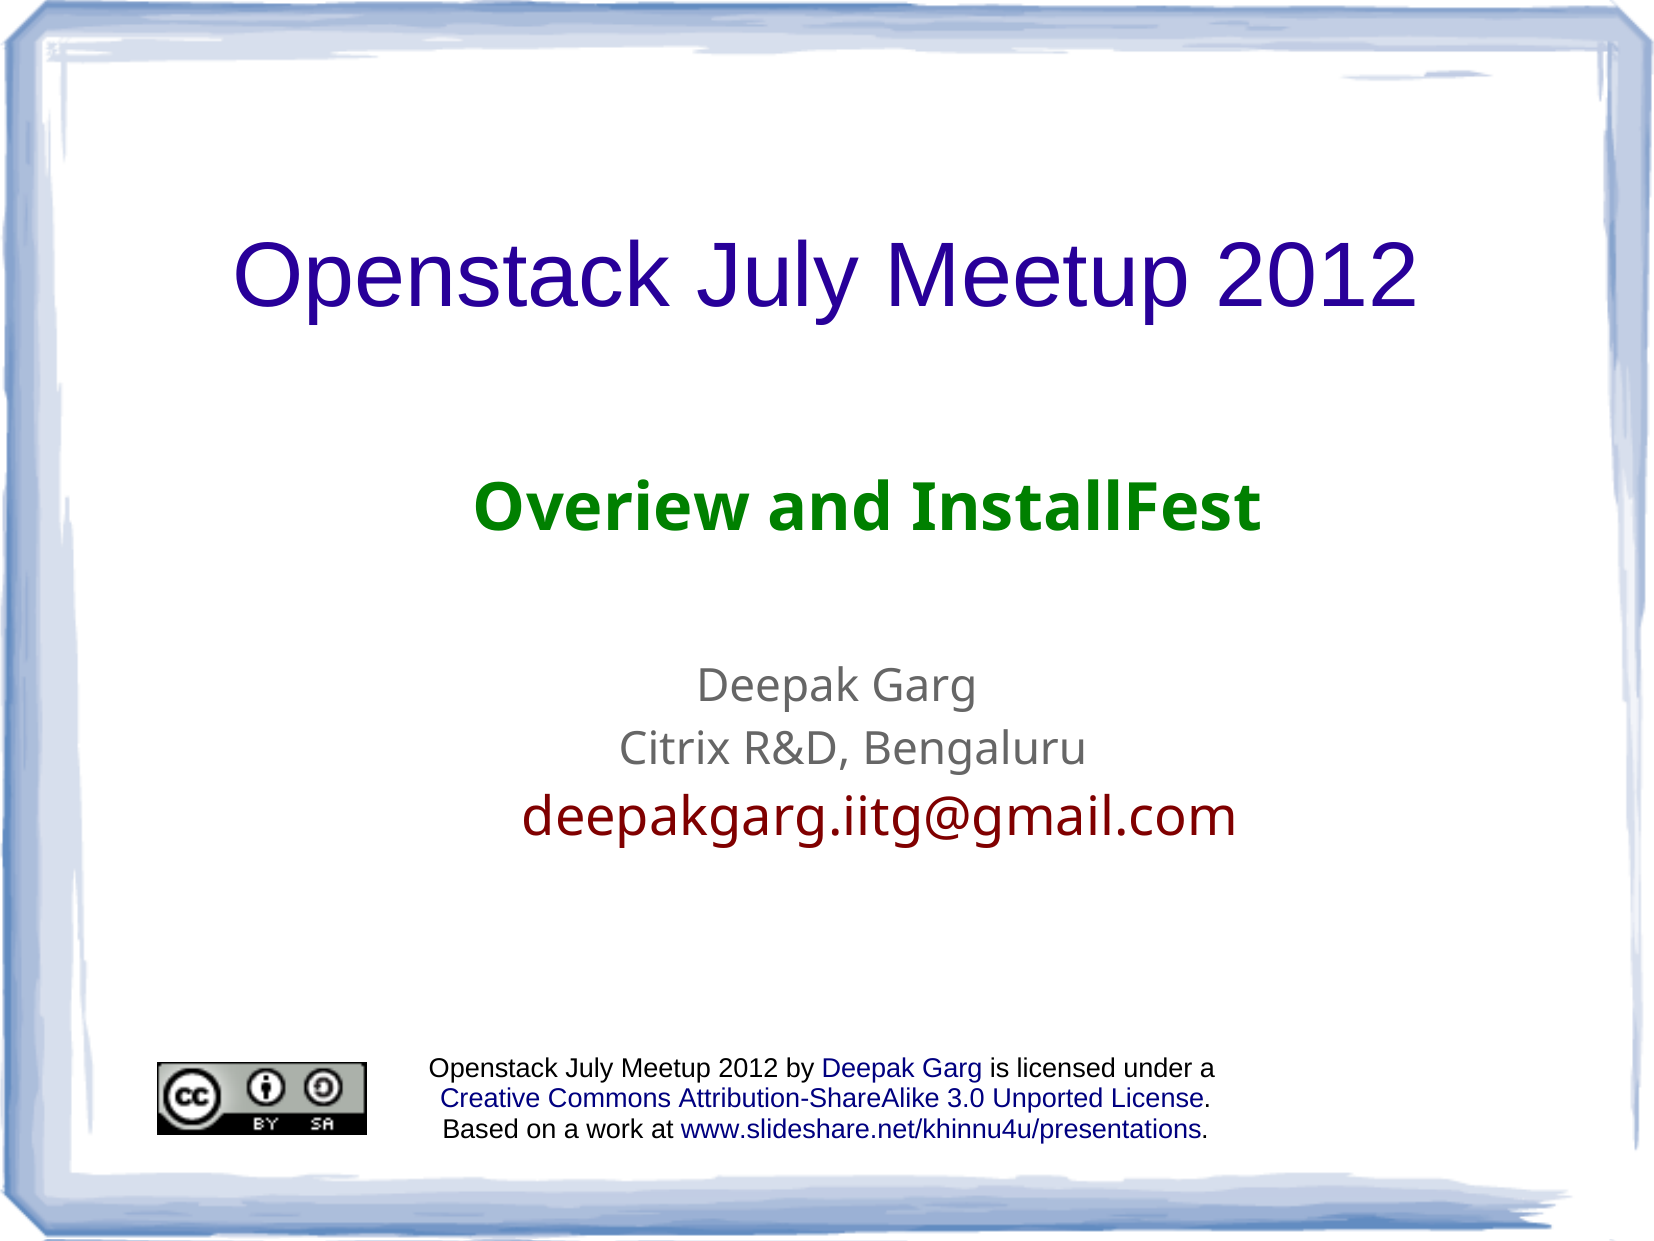

Openstack July Meetup 2012
#
 Overiew and InstallFest
 Deepak Garg
 Citrix R&D, Bengaluru
 deepakgarg.iitg@gmail.com
Openstack July Meetup 2012 by Deepak Garg is licensed under a Creative Commons Attribution-ShareAlike 3.0 Unported License.
Based on a work at www.slideshare.net/khinnu4u/presentations.